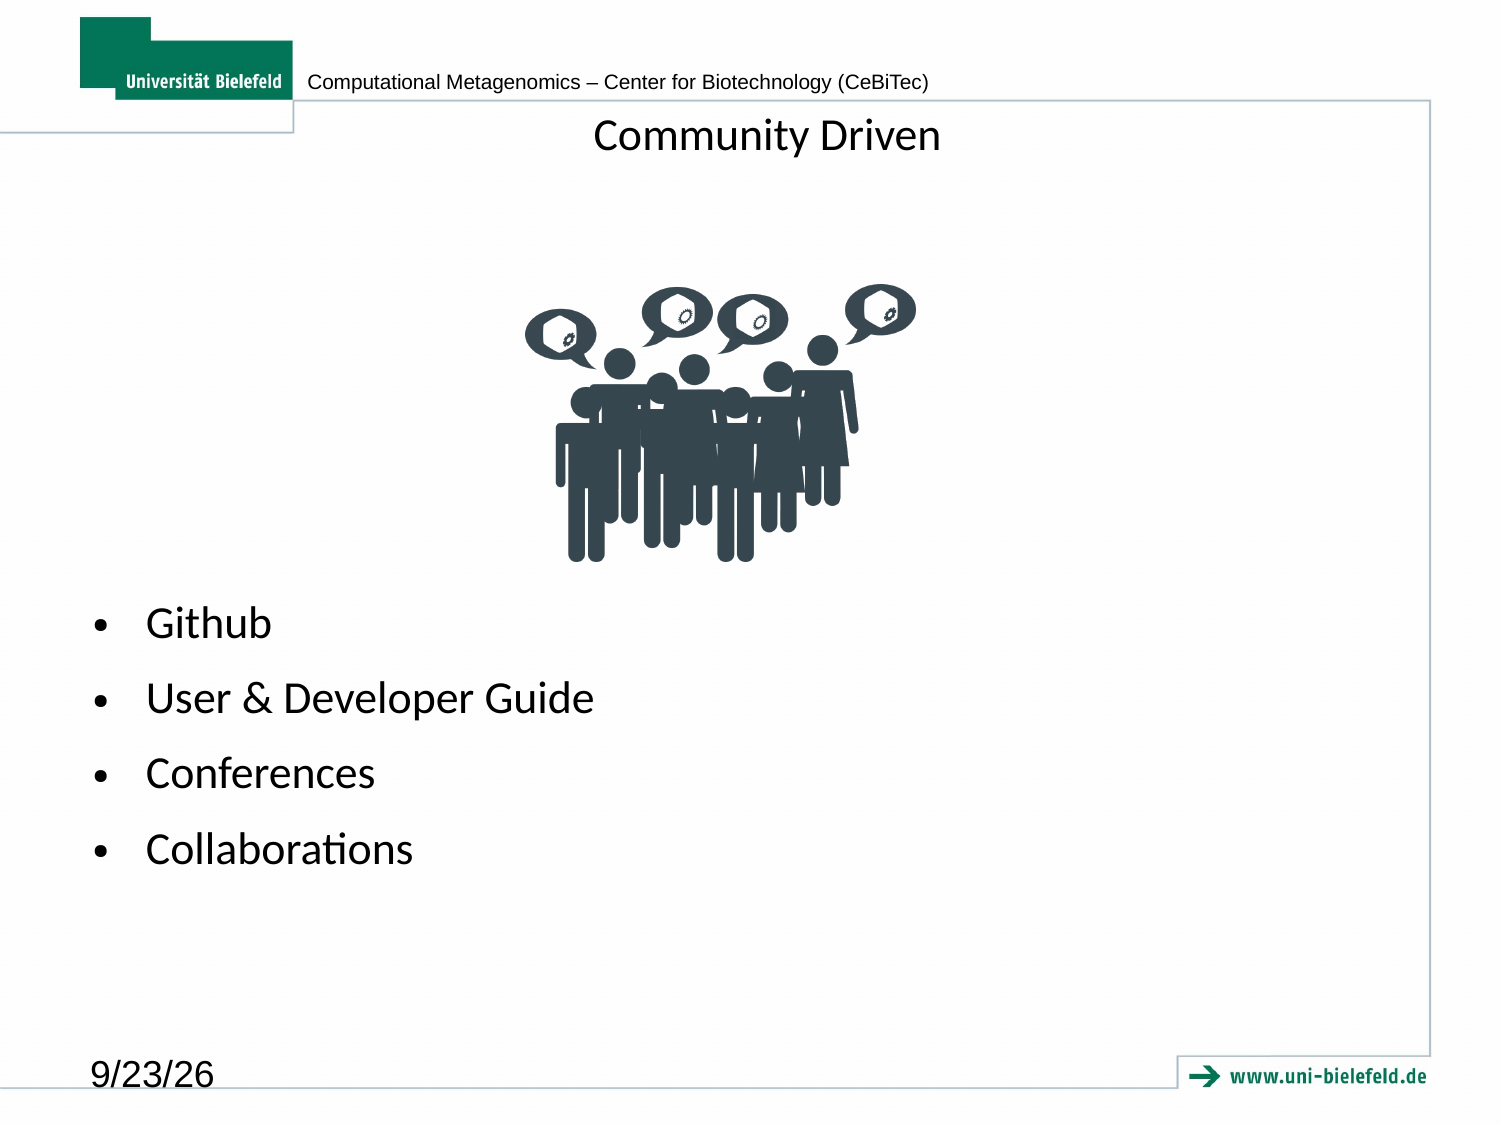

# Community Driven
Github
User & Developer Guide
Conferences
Collaborations